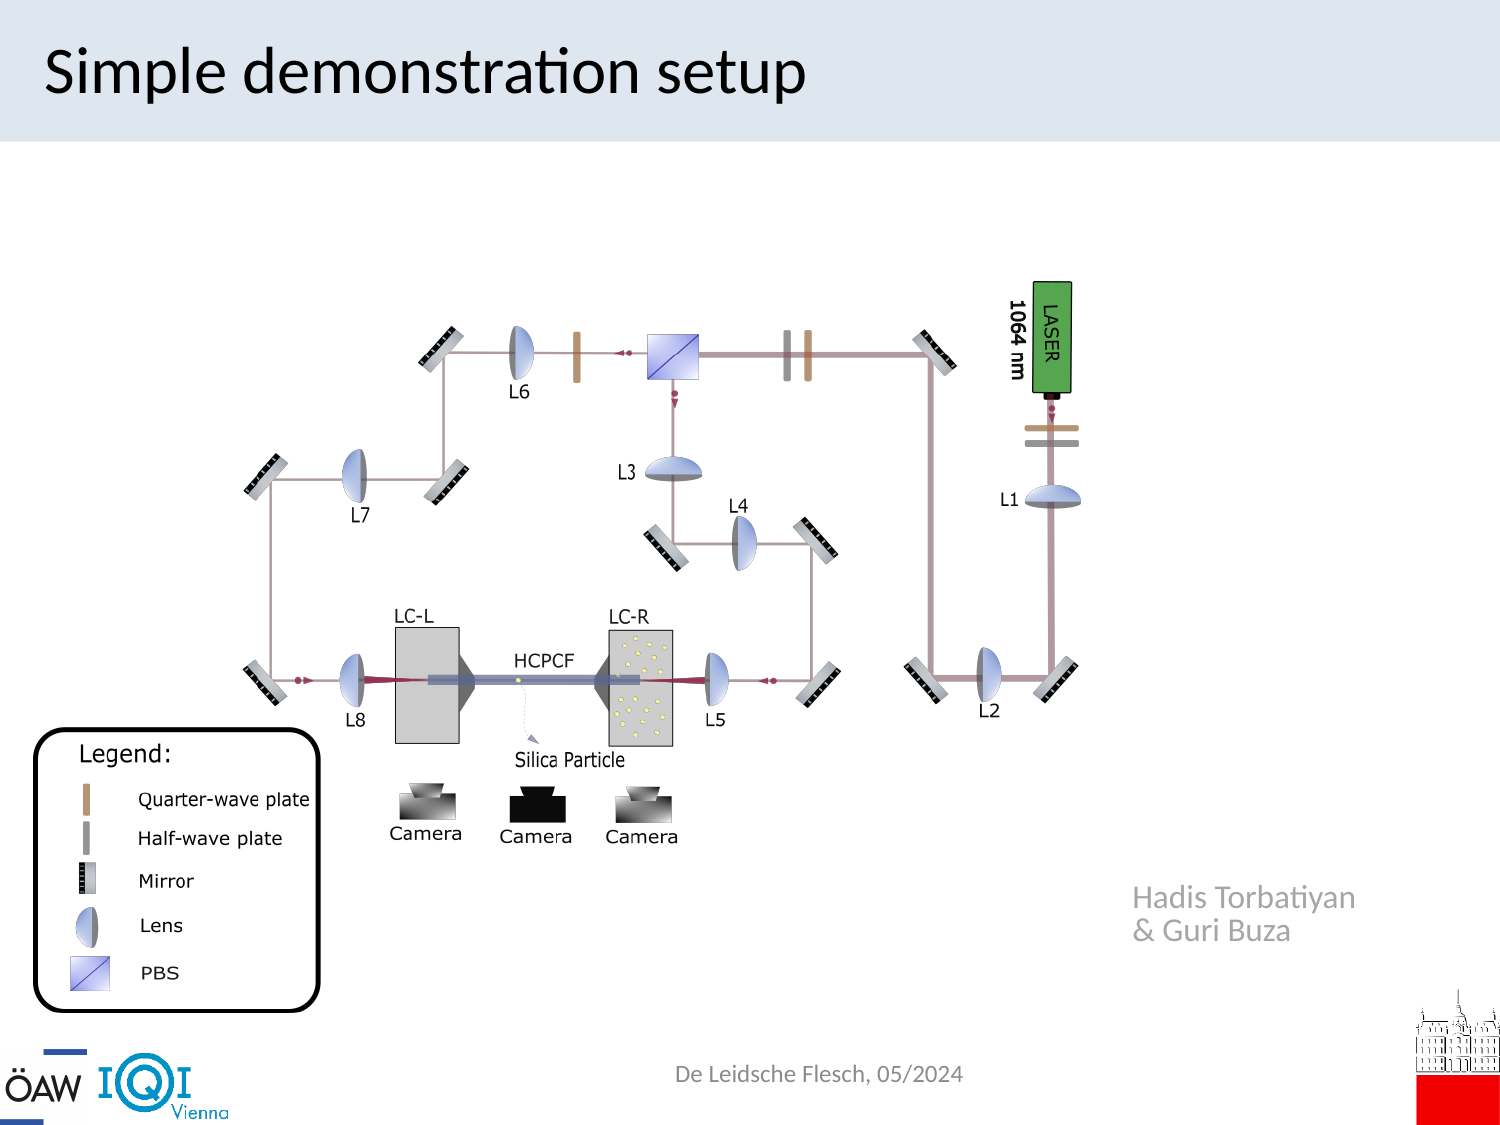

# Simple demonstration setup
Hadis Torbatiyan & Guri Buza
De Leidsche Flesch, 05/2024